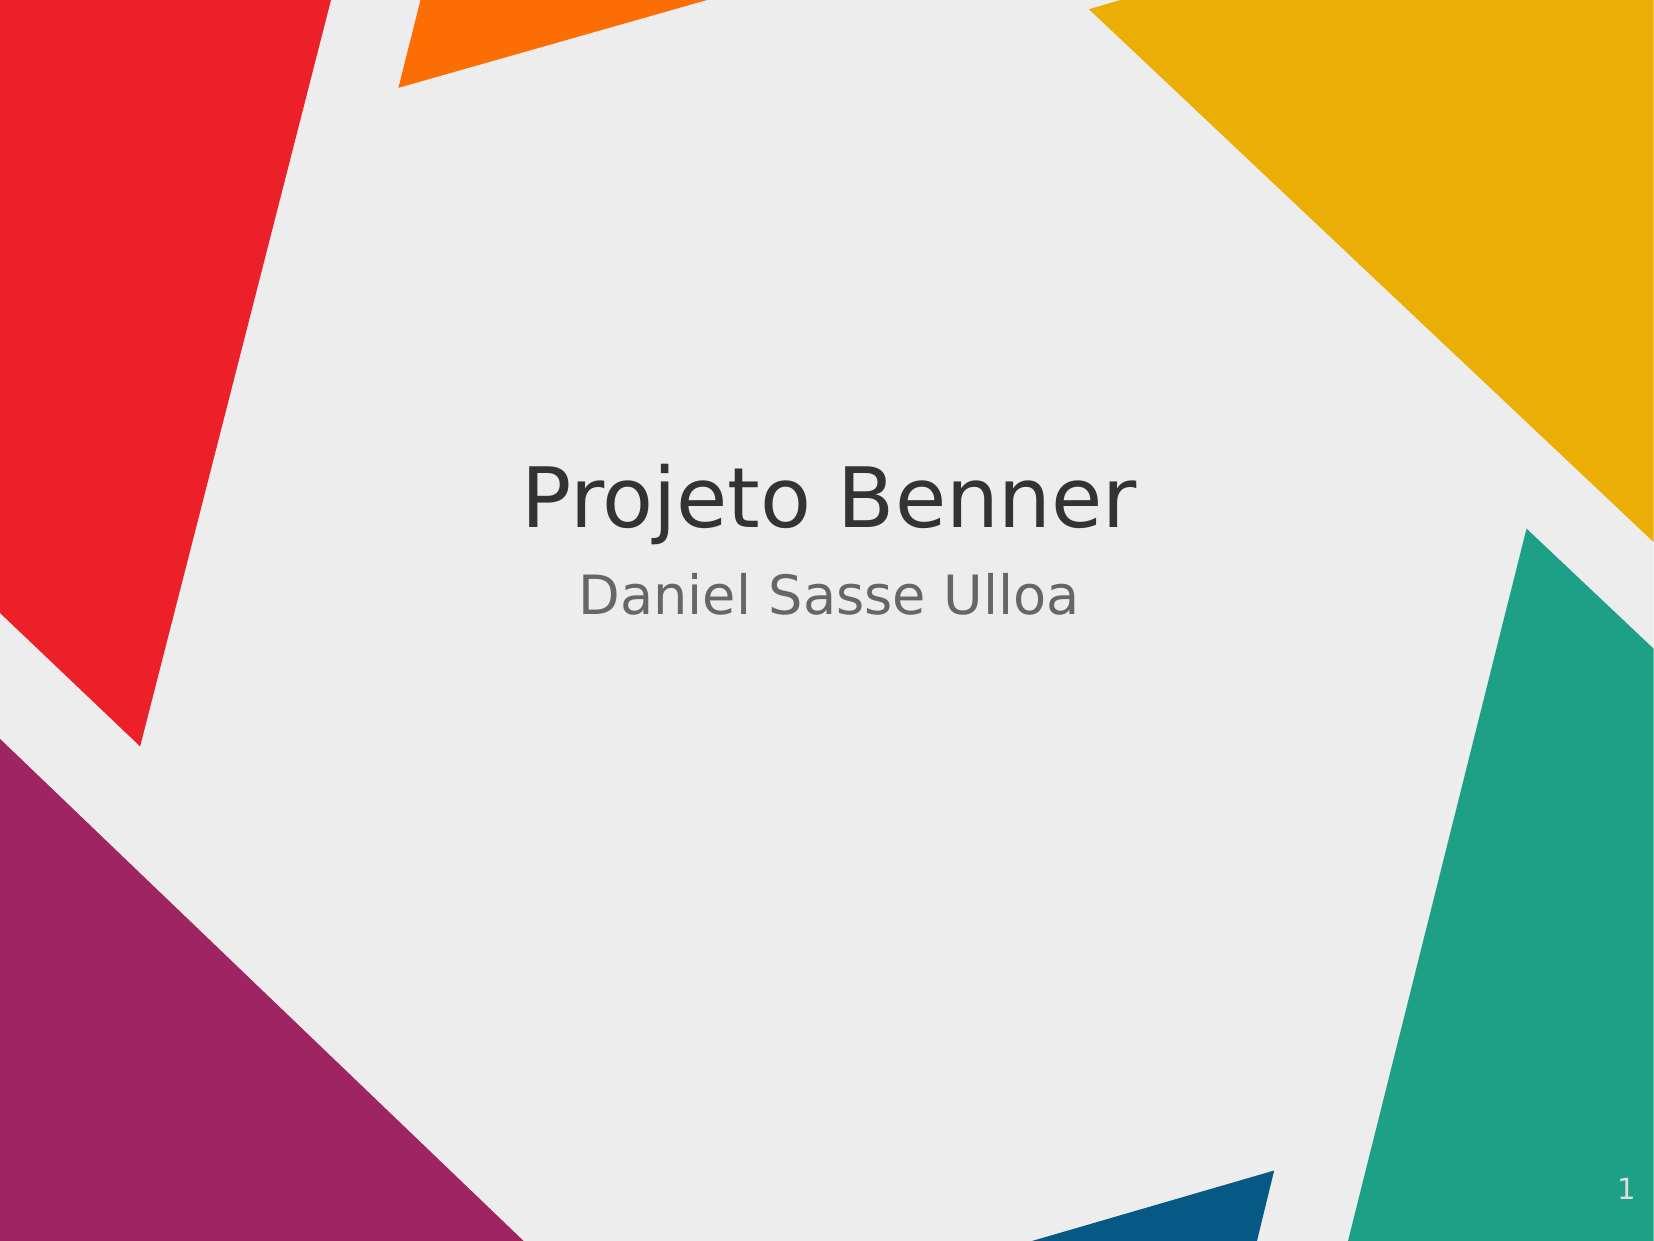

# Projeto Benner
Daniel Sasse Ulloa
1